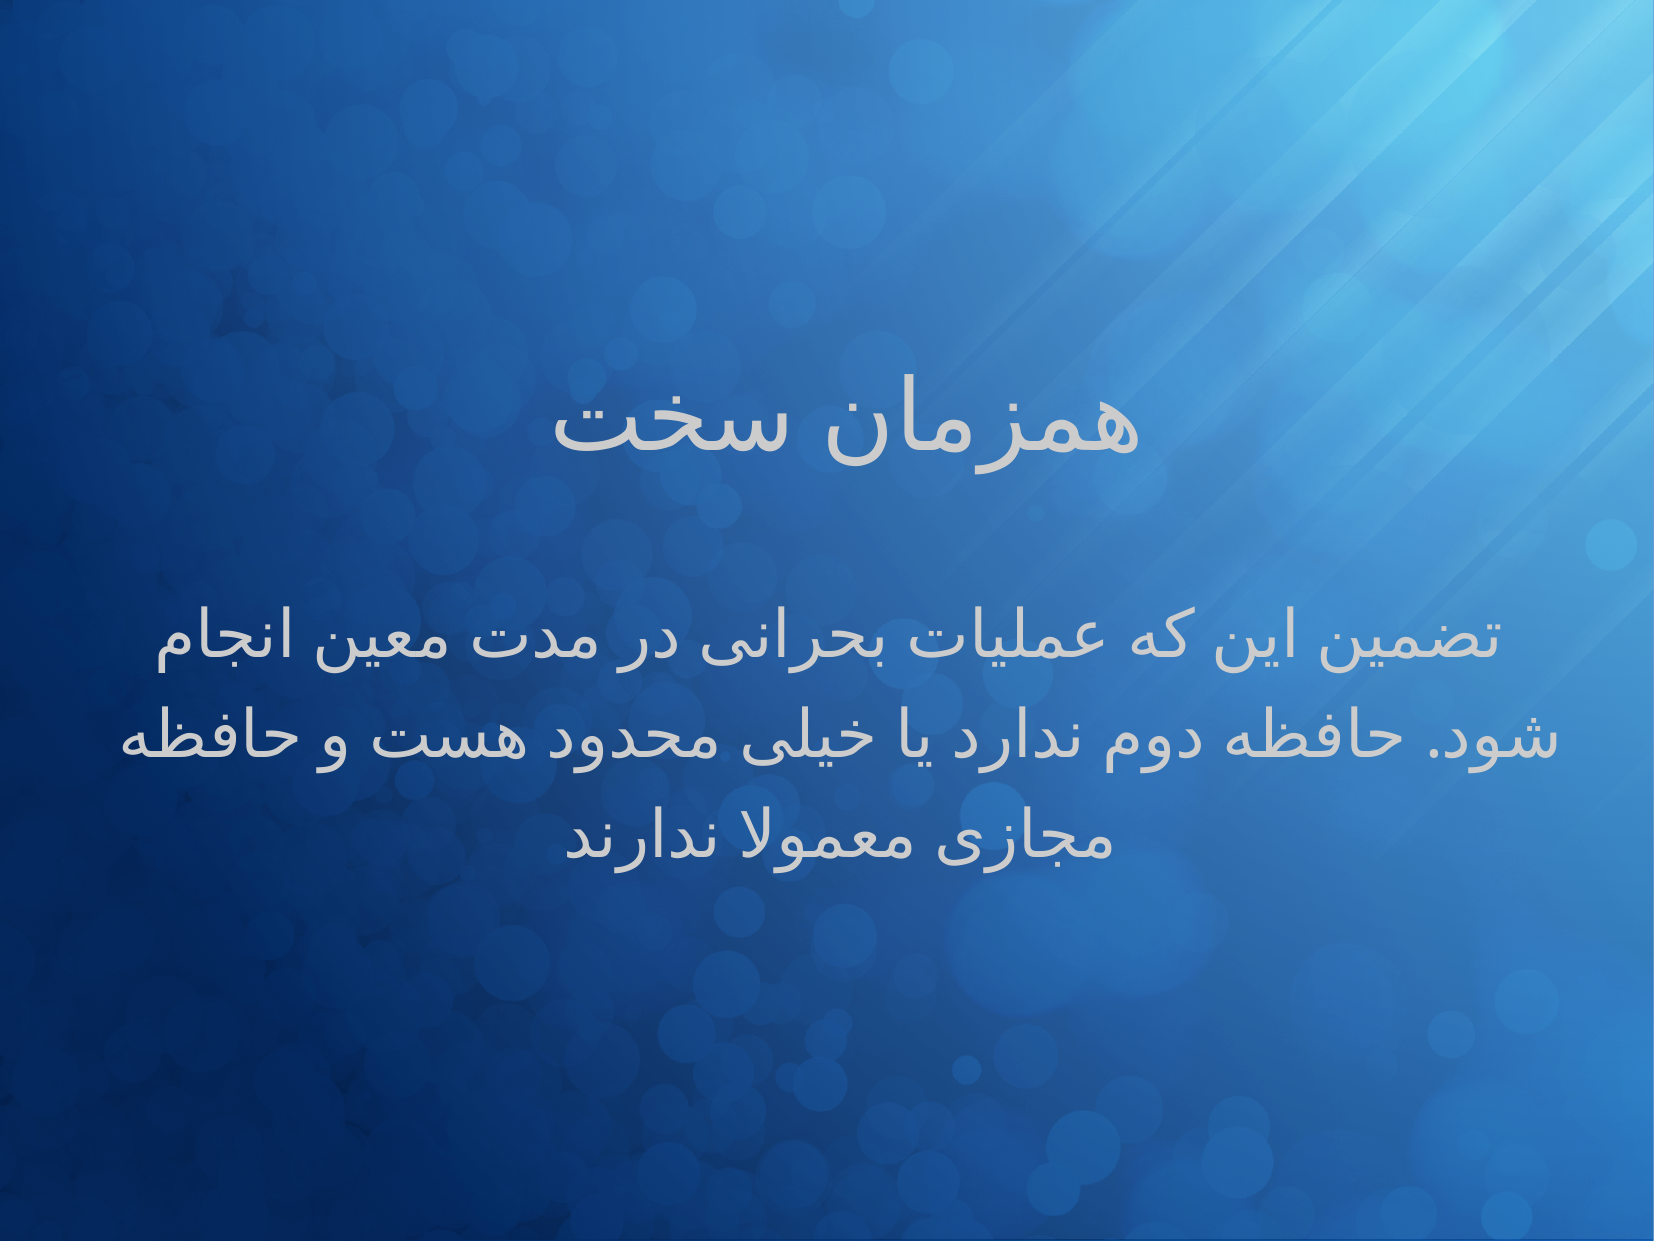

همزمان سخت
# تضمین این که عملیات بحرانی در مدت معین انجام شود. حافظه دوم ندارد یا خیلی محدود هست و حافظه مجازی معمولا ندارند